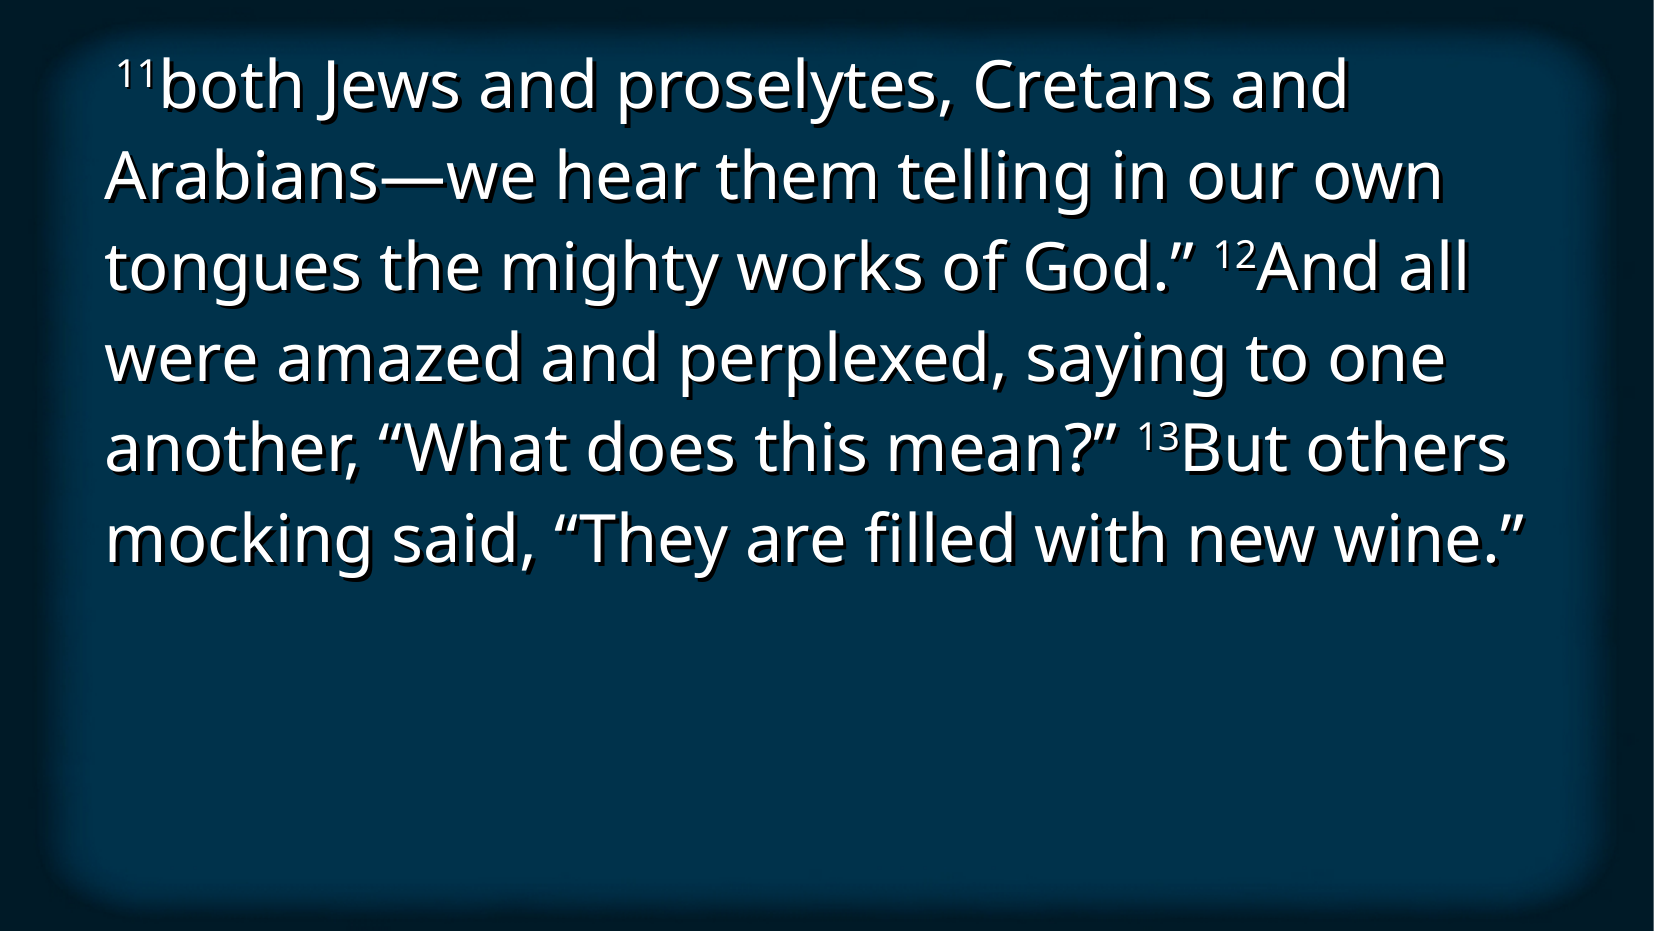

11both Jews and proselytes, Cretans and Arabians—we hear them telling in our own tongues the mighty works of God.” 12And all were amazed and perplexed, saying to one another, “What does this mean?” 13But others mocking said, “They are filled with new wine.”